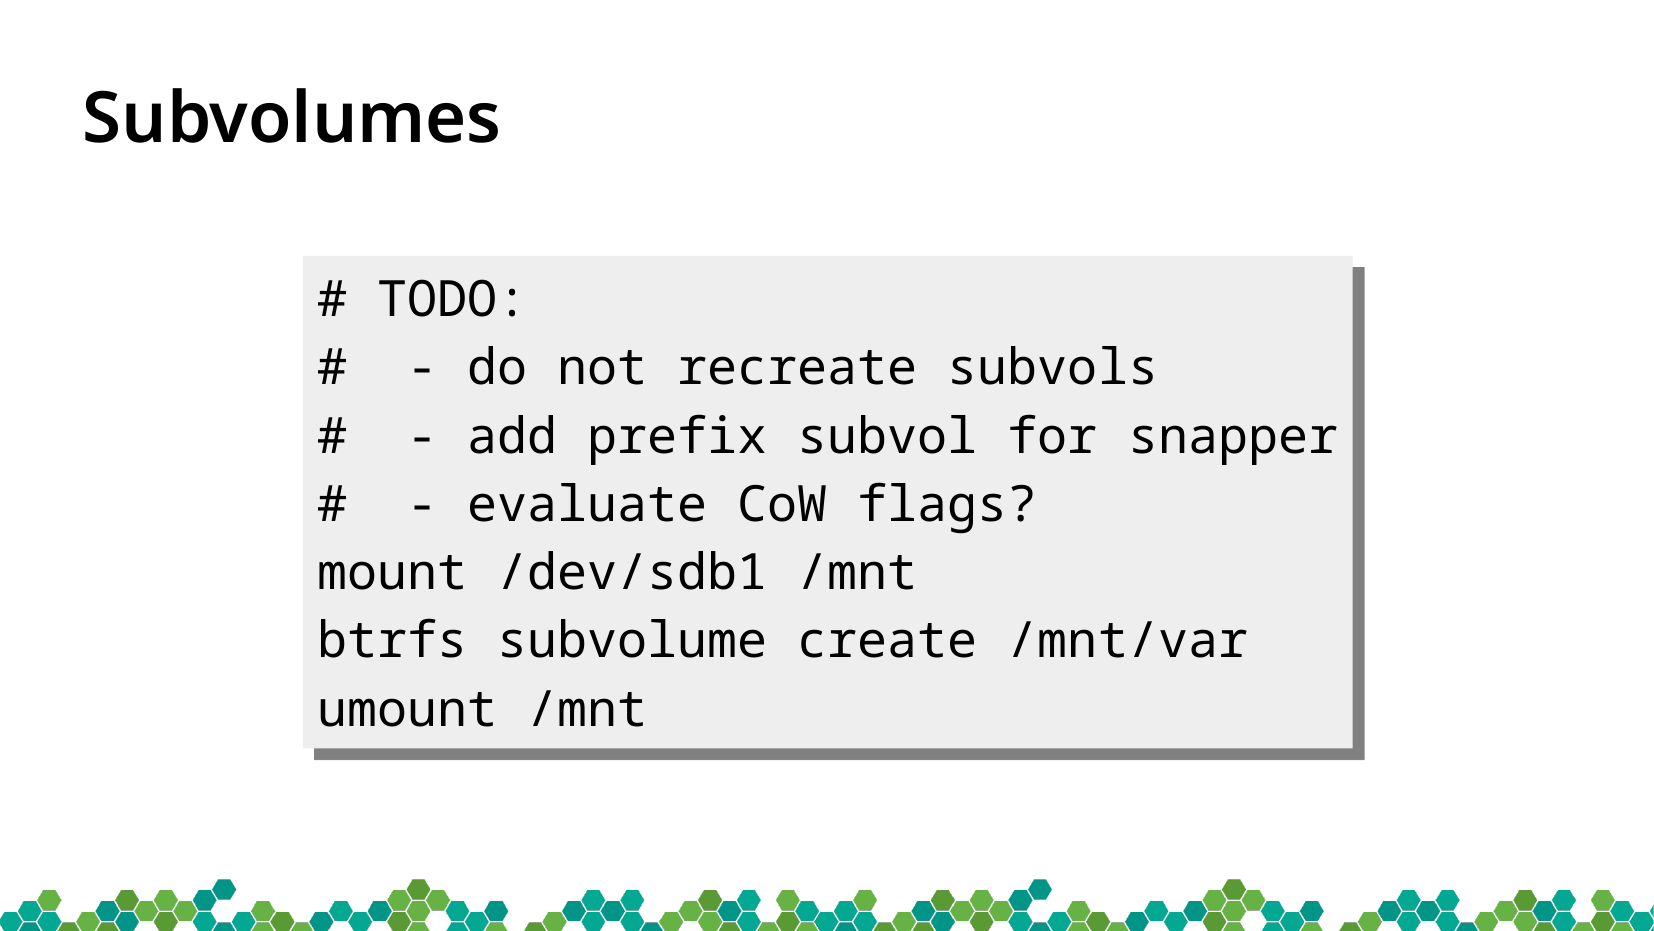

# Subvolumes
# TODO:
# - do not recreate subvols
# - add prefix subvol for snapper
# - evaluate CoW flags?
mount /dev/sdb1 /mnt
btrfs subvolume create /mnt/var
umount /mnt